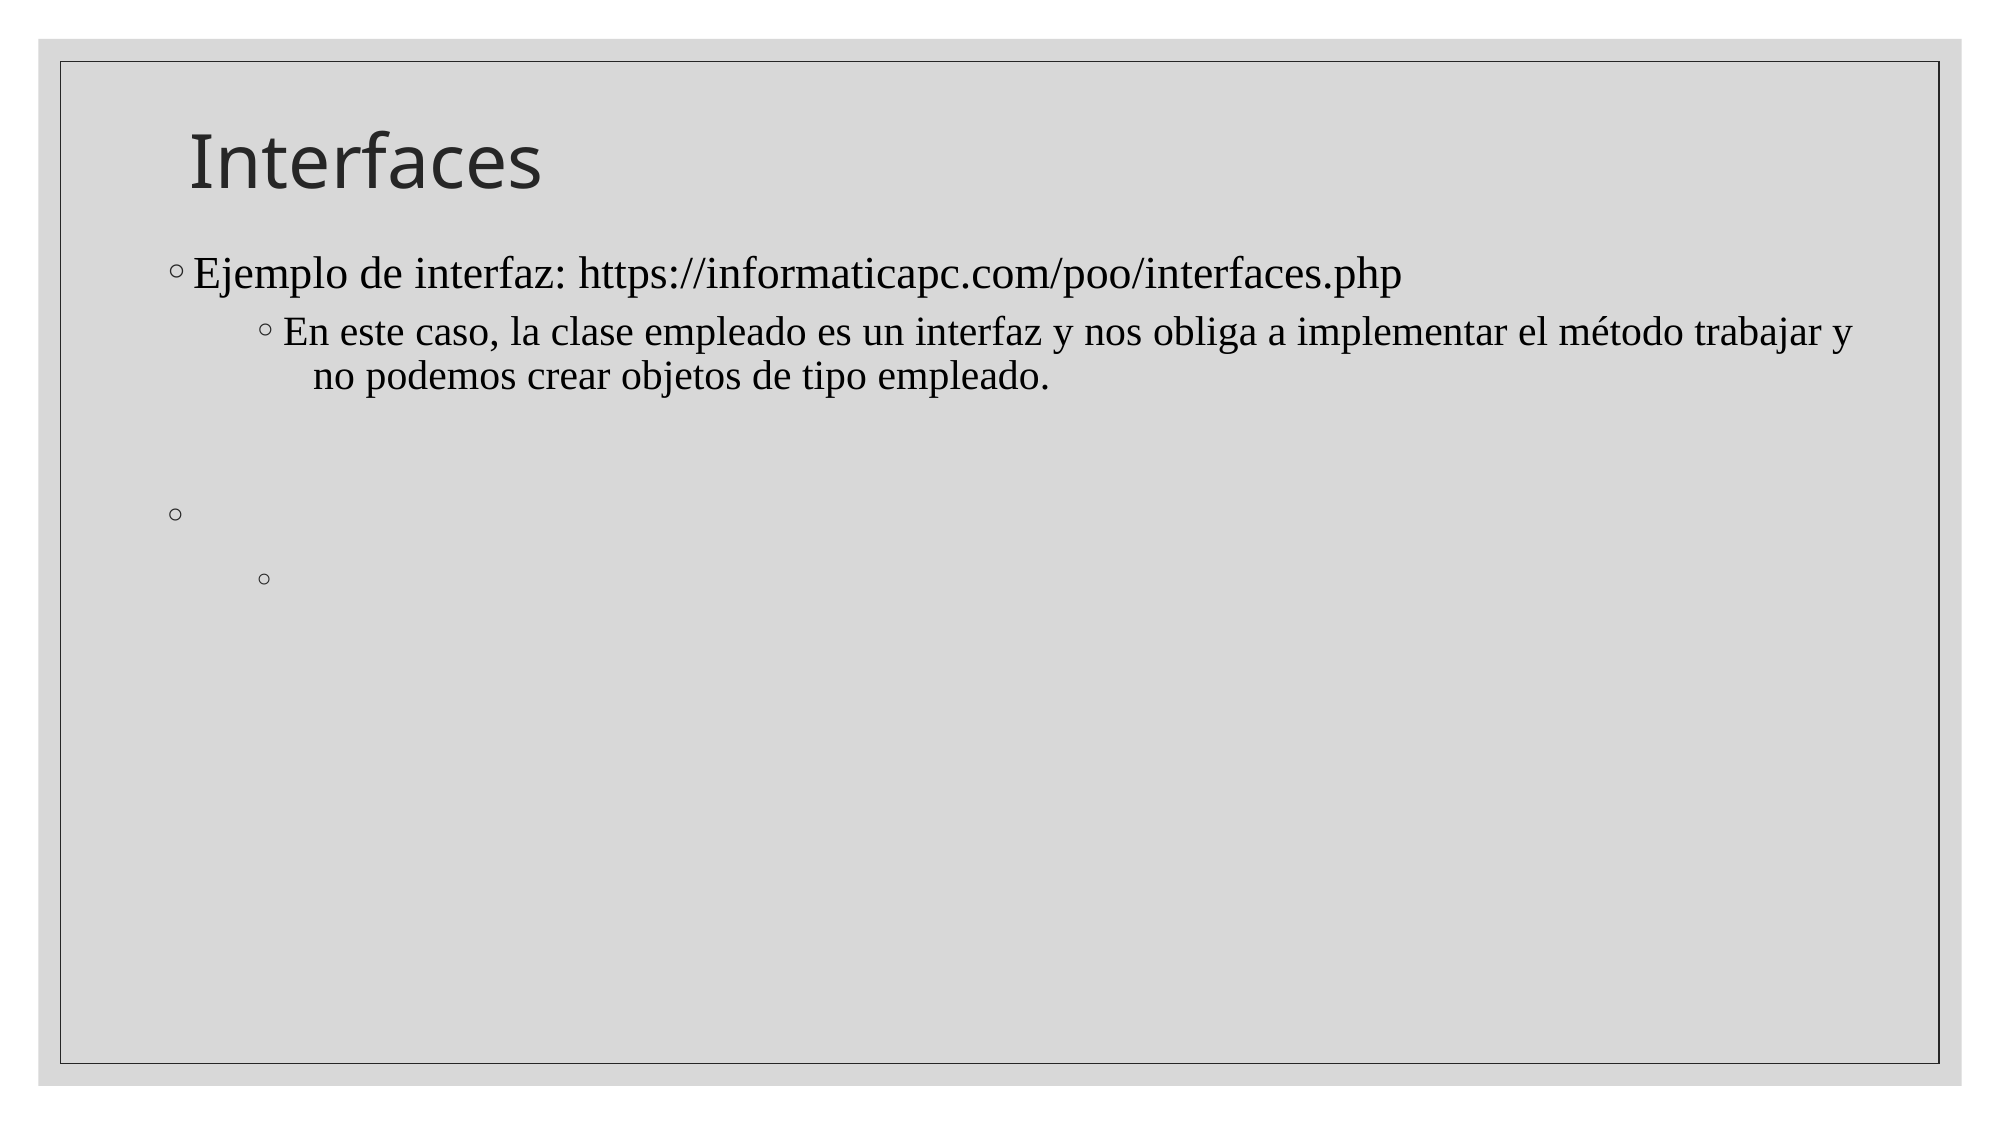

# Interfaces
Ejemplo de interfaz: https://informaticapc.com/poo/interfaces.php
En este caso, la clase empleado es un interfaz y nos obliga a implementar el método trabajar y no podemos crear objetos de tipo empleado.